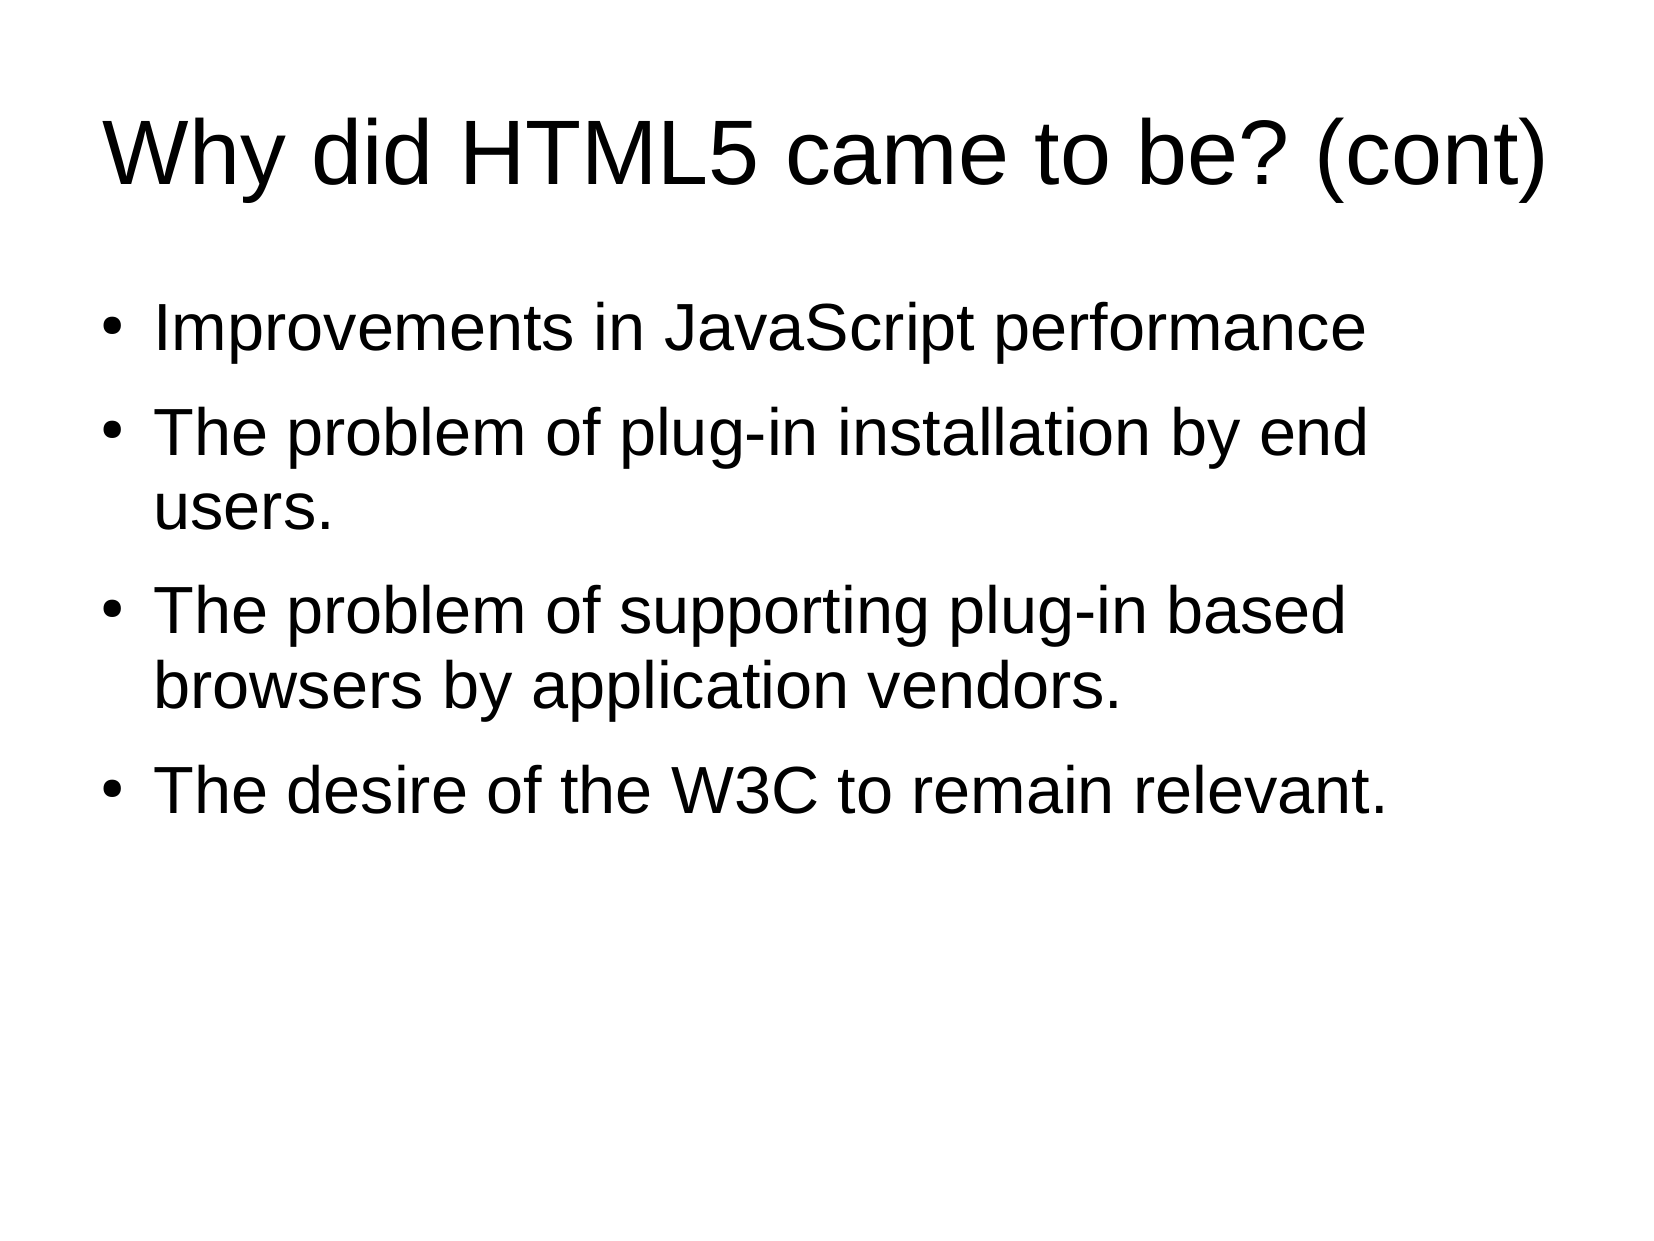

# Why did HTML5 came to be? (cont)
Improvements in JavaScript performance
The problem of plug-in installation by end users.
The problem of supporting plug-in based browsers by application vendors.
The desire of the W3C to remain relevant.